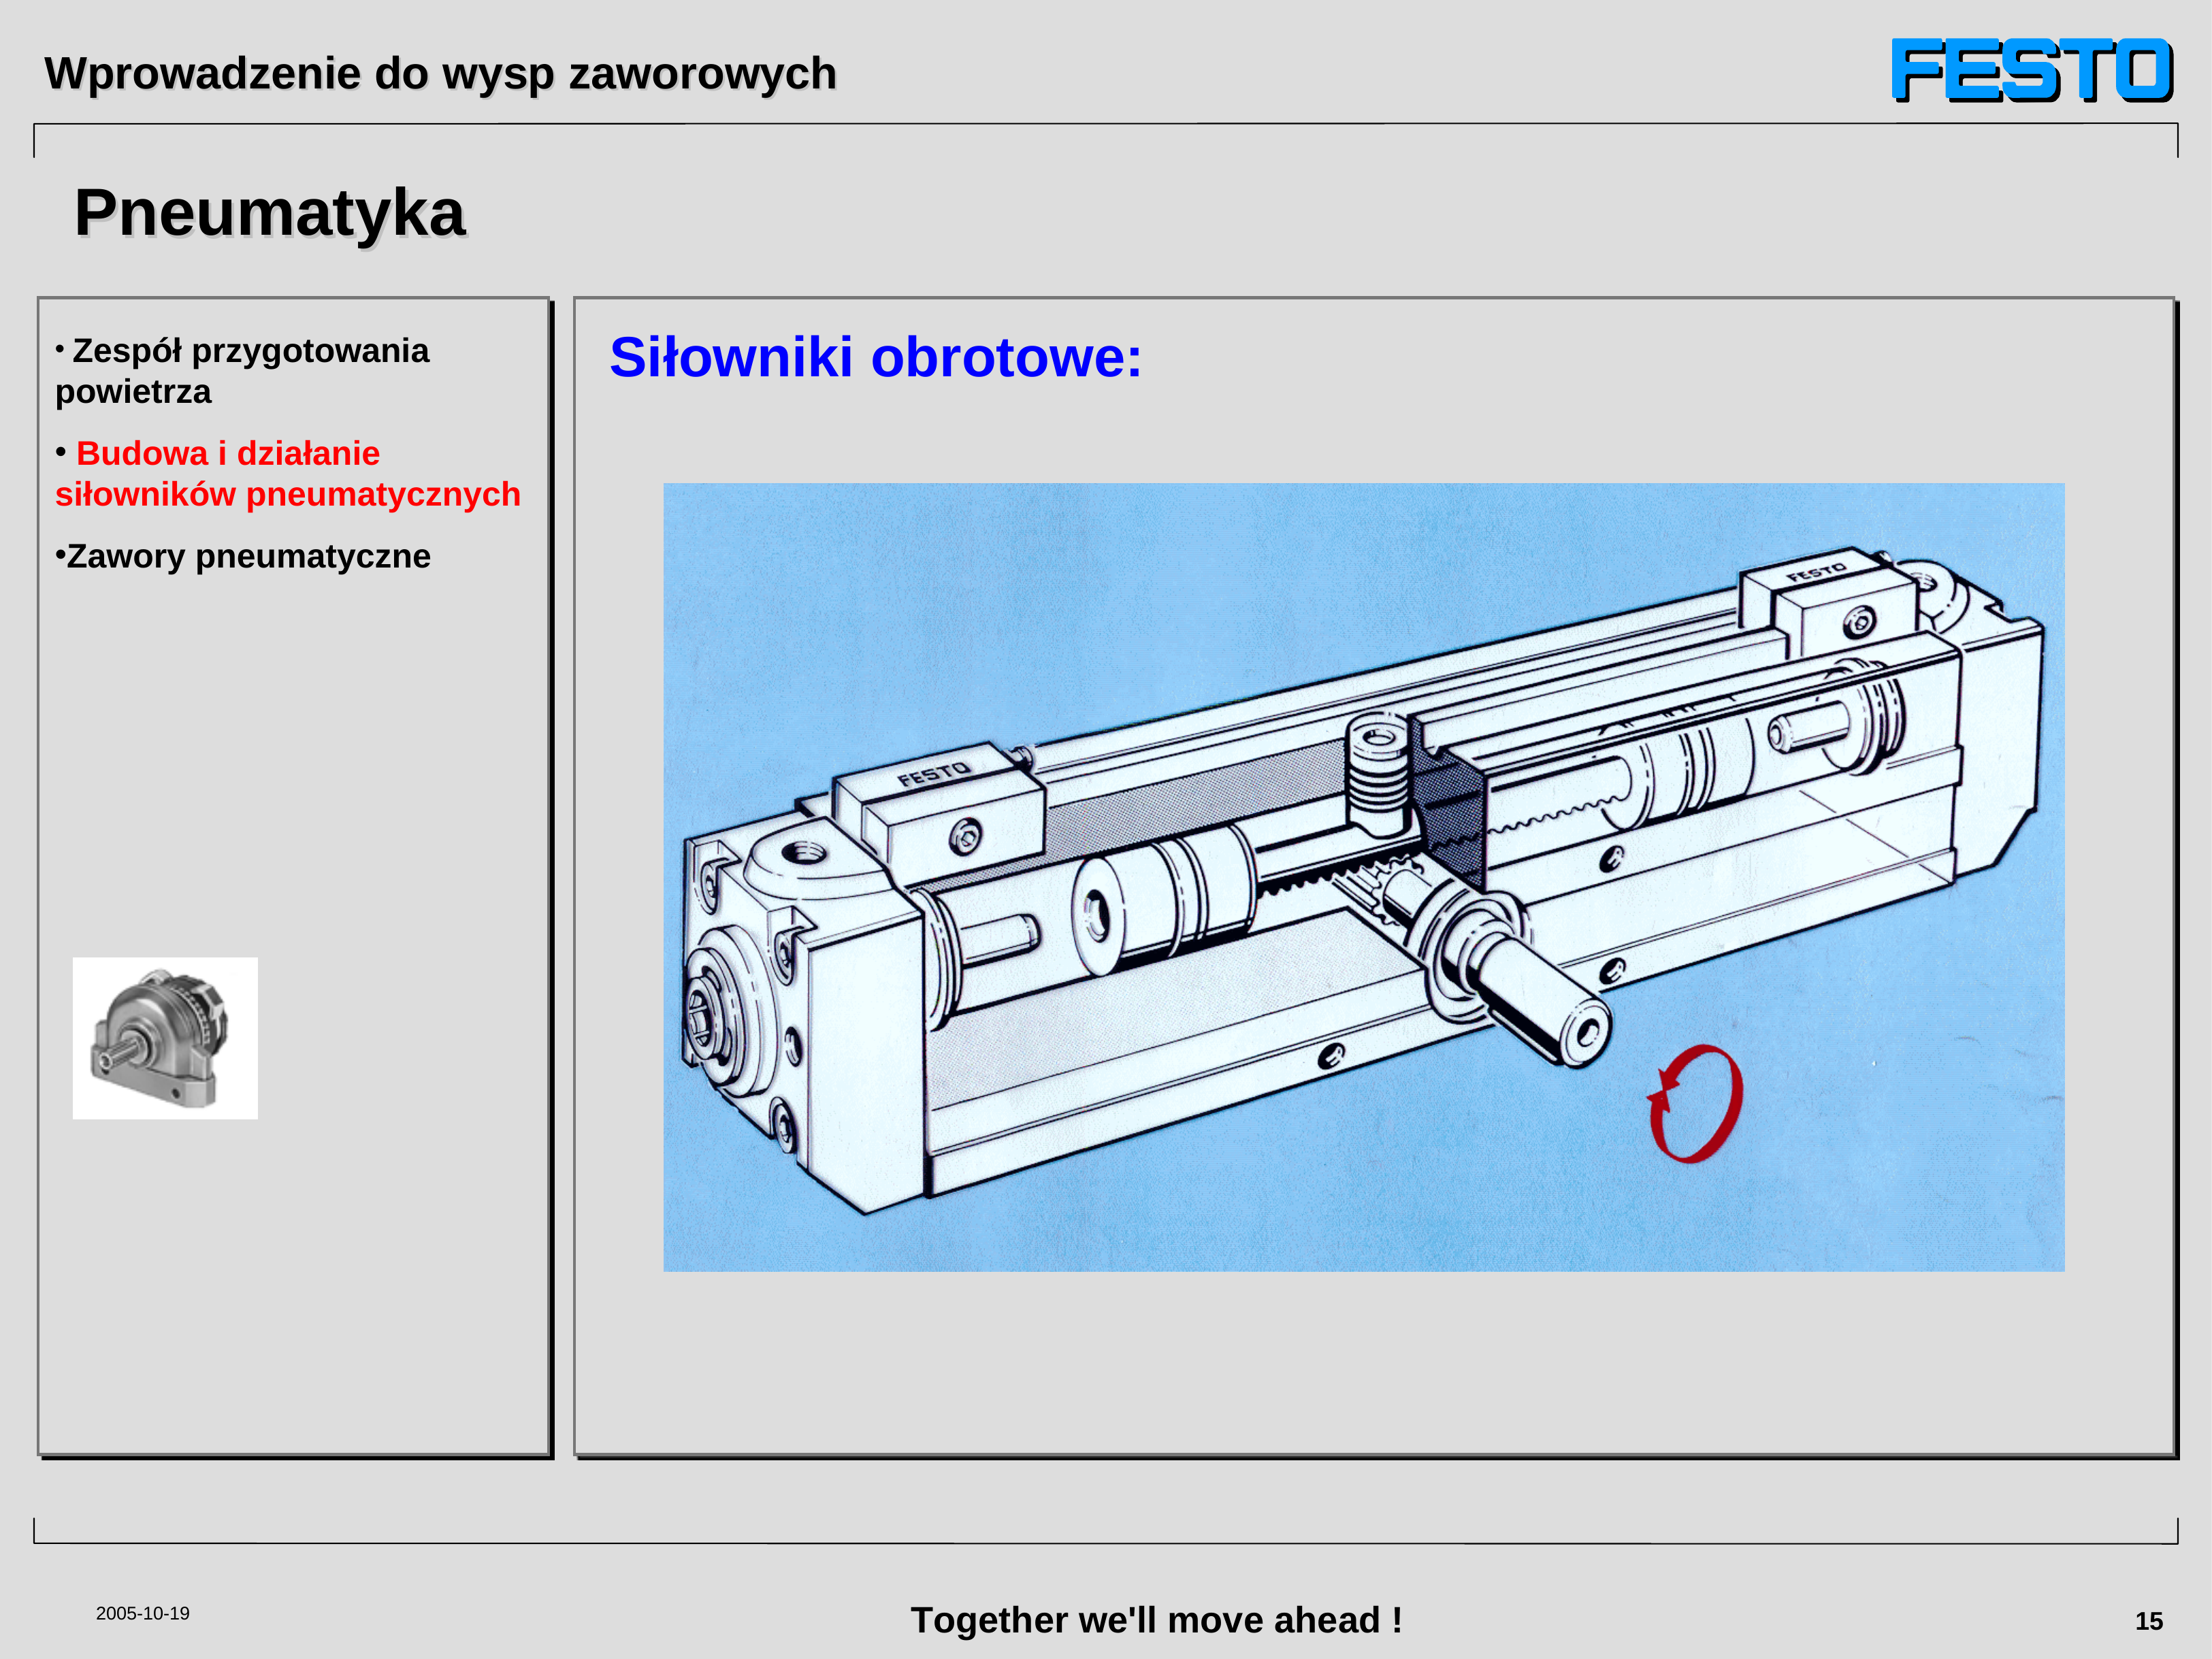

# Pneumatyka
Siłowniki obrotowe:
 Zespół przygotowania powietrza
 Budowa i działanie siłowników pneumatycznych
Zawory pneumatyczne
2005-10-19
Together we'll move ahead !